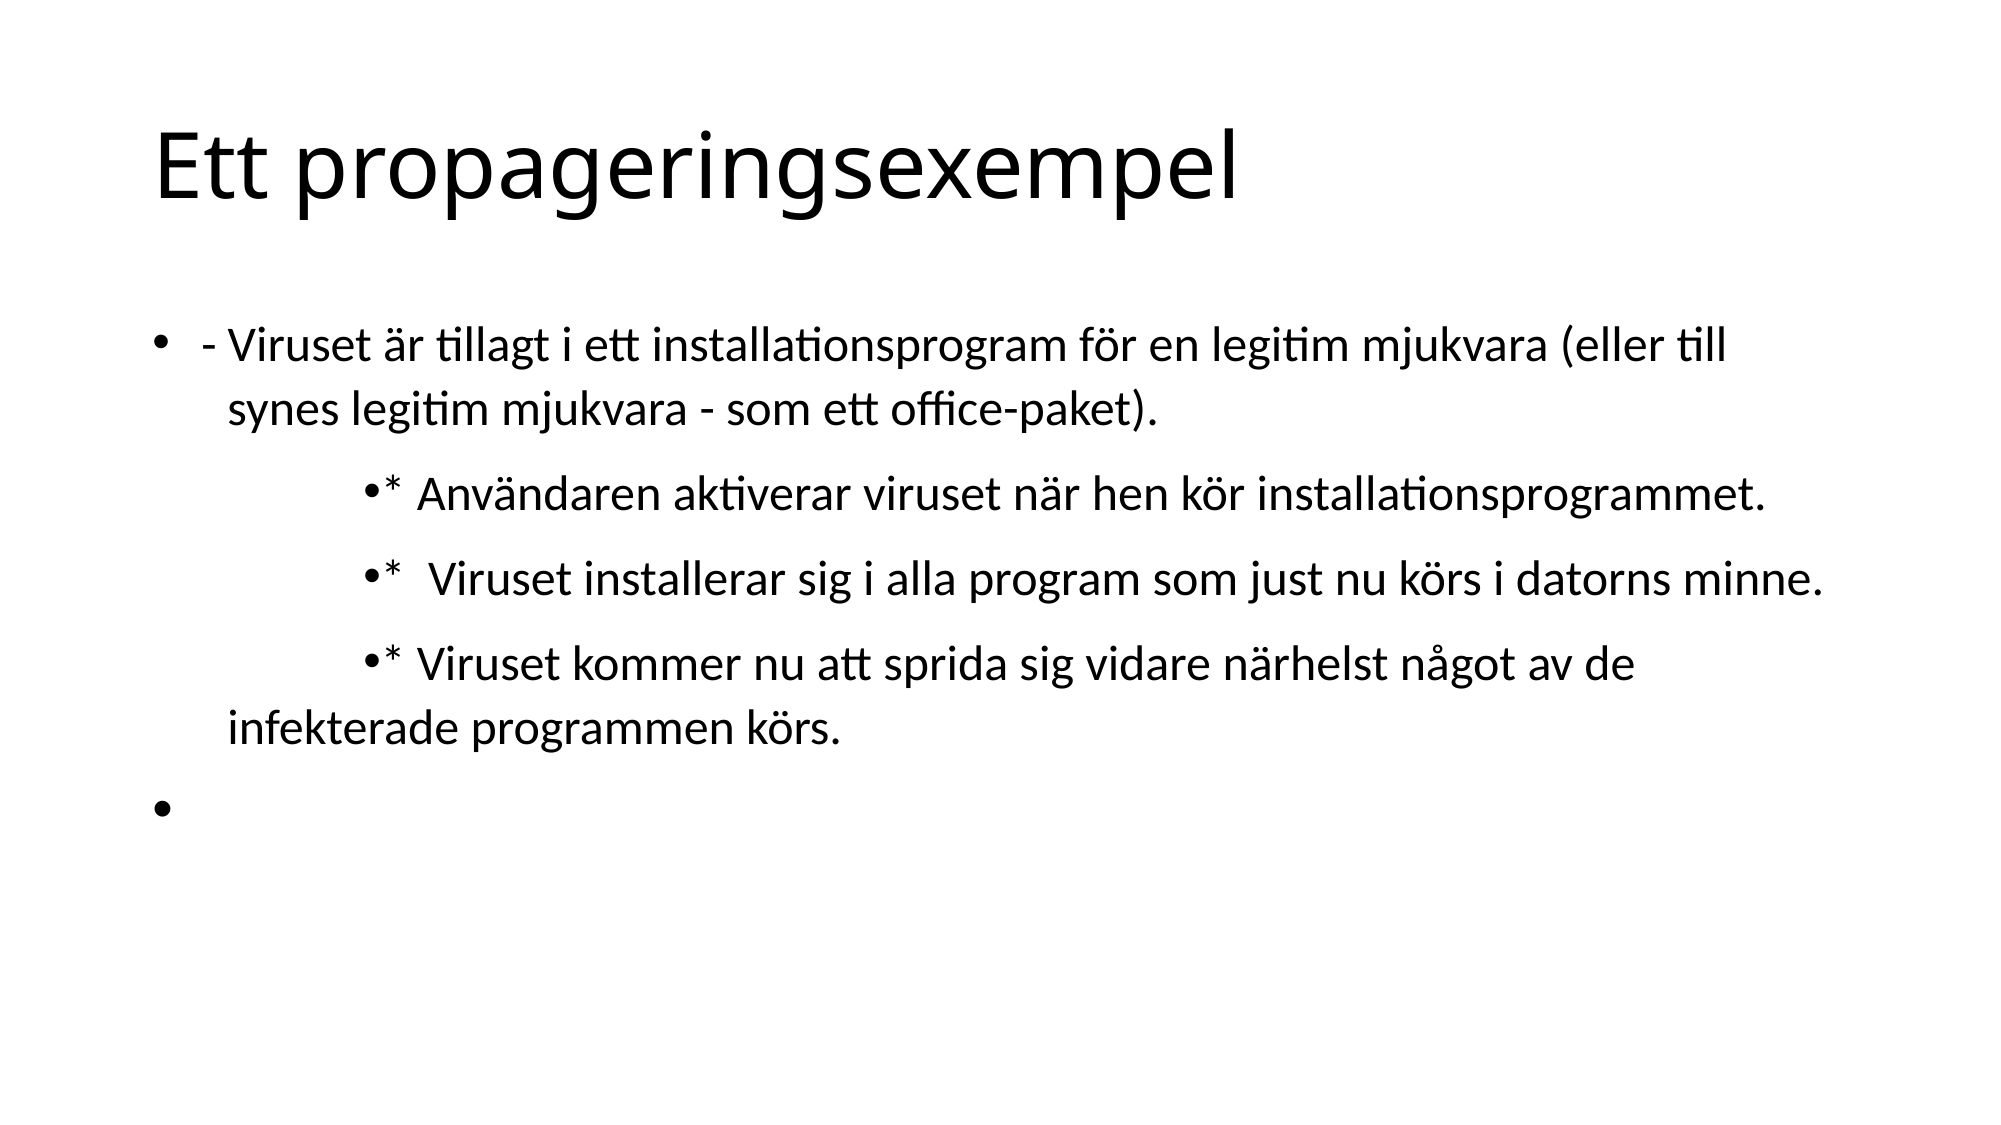

# Ett propageringsexempel
 - Viruset är tillagt i ett installationsprogram för en legitim mjukvara (eller till synes legitim mjukvara - som ett office-paket).
* Användaren aktiverar viruset när hen kör installationsprogrammet.
* Viruset installerar sig i alla program som just nu körs i datorns minne.
* Viruset kommer nu att sprida sig vidare närhelst något av de infekterade programmen körs.